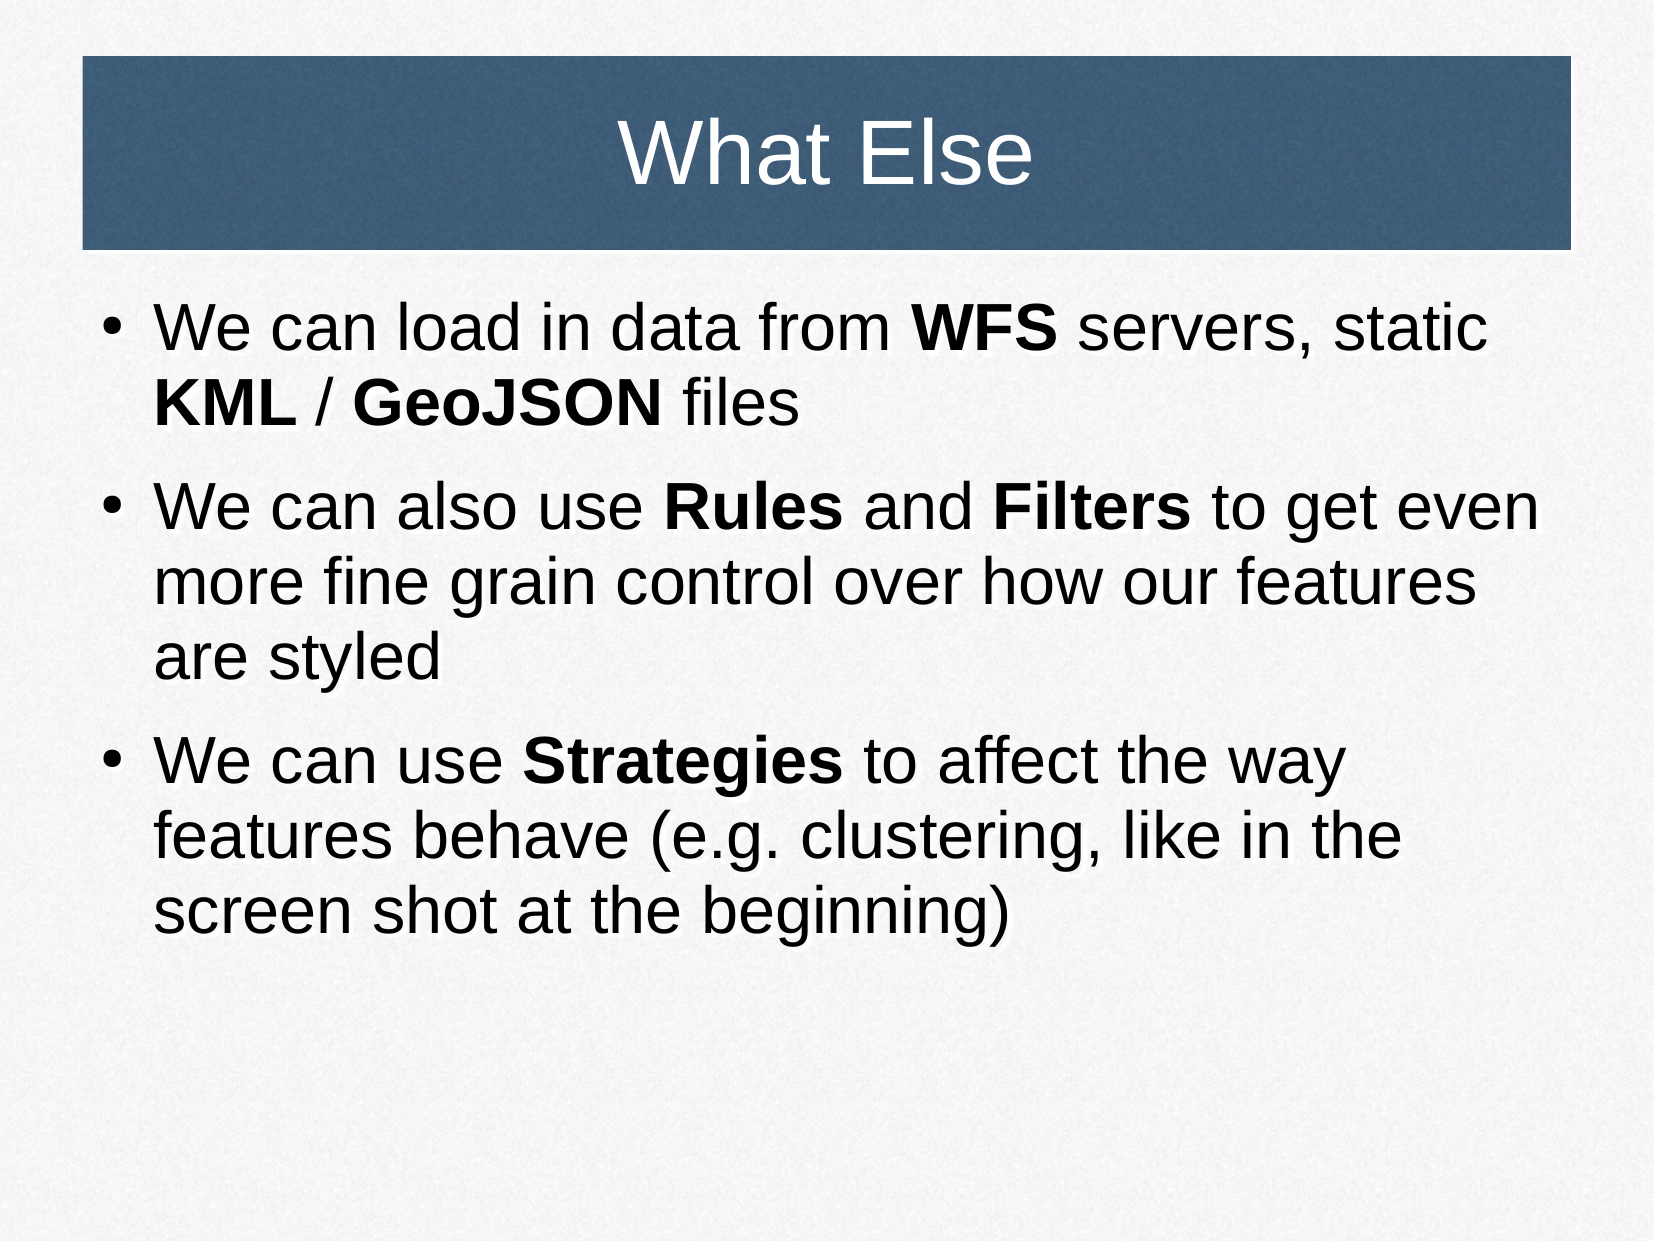

# What Else
We can load in data from WFS servers, static KML / GeoJSON files
We can also use Rules and Filters to get even more fine grain control over how our features are styled
We can use Strategies to affect the way features behave (e.g. clustering, like in the screen shot at the beginning)